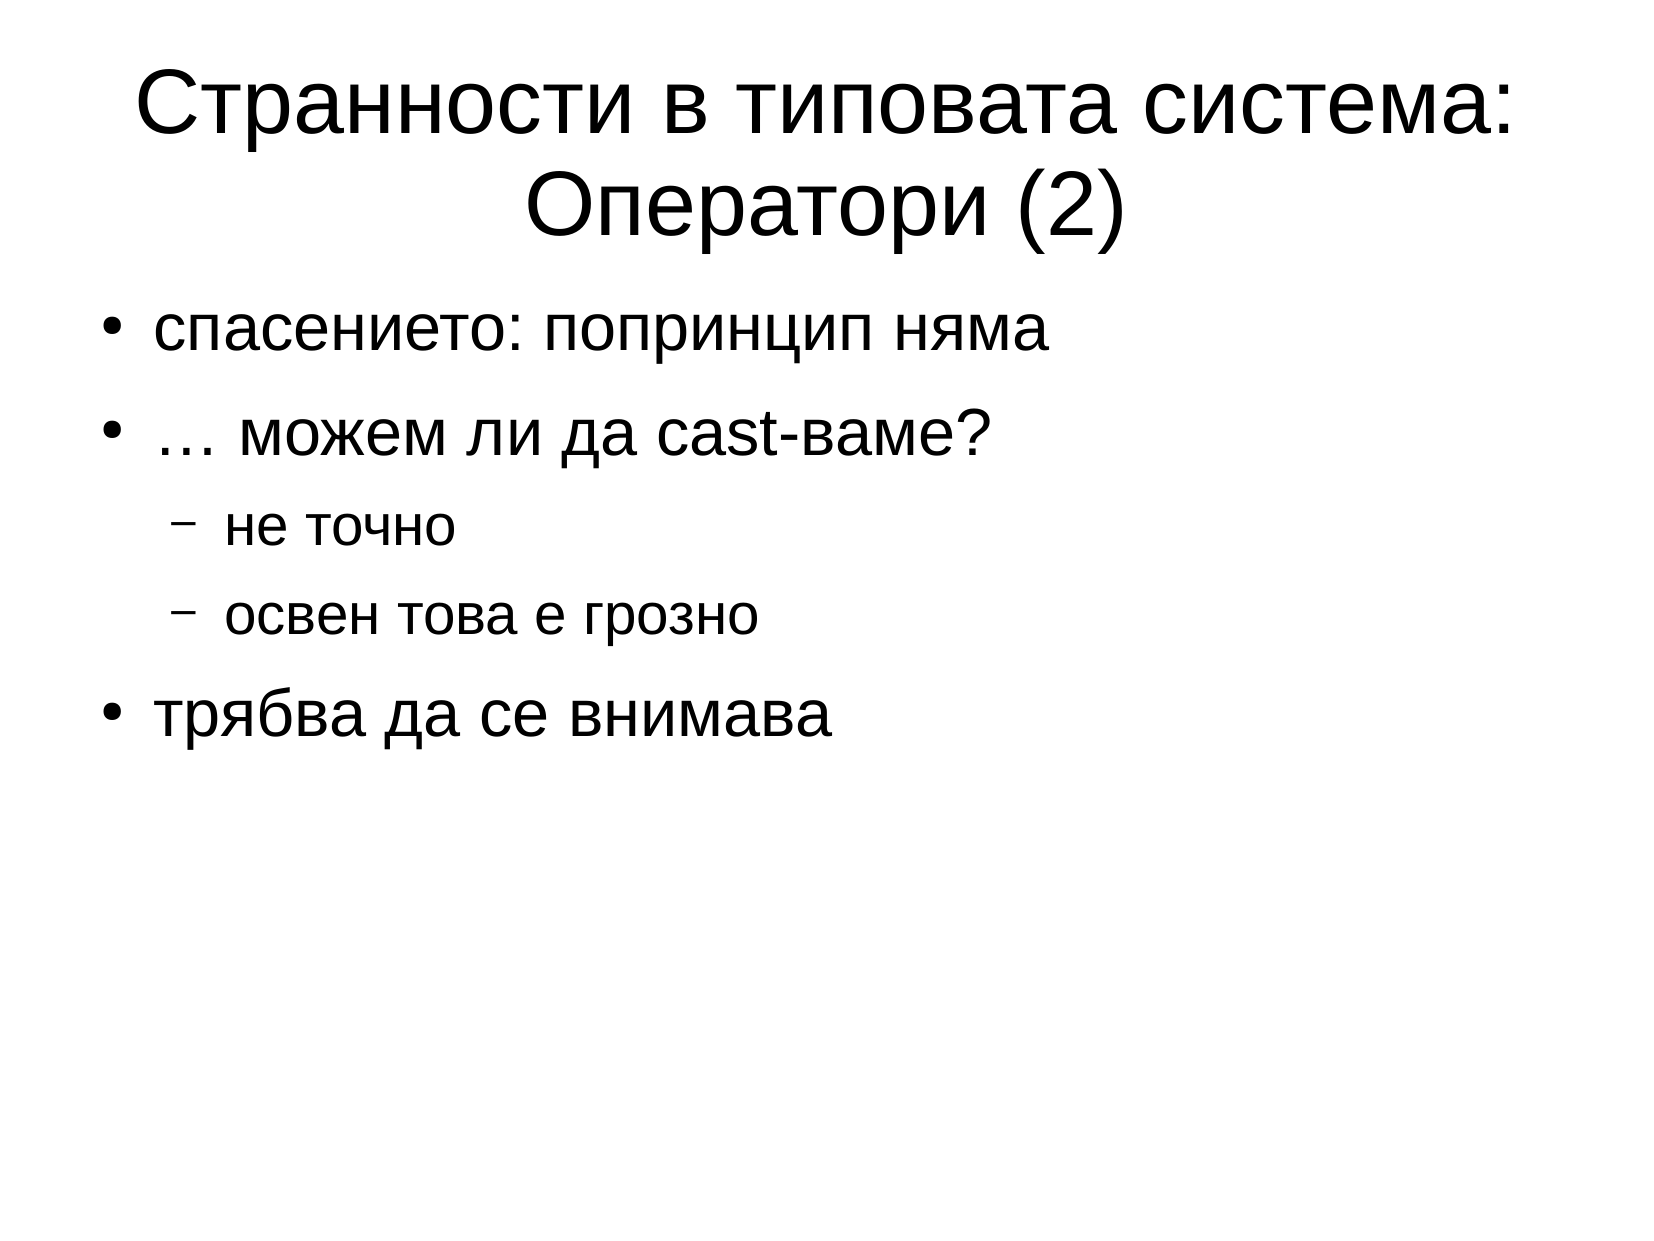

# Странности в типовата система: Оператори (2)
спасението: попринцип няма
… можем ли да cast-ваме?
не точно
освен това е грозно
трябва да се внимава